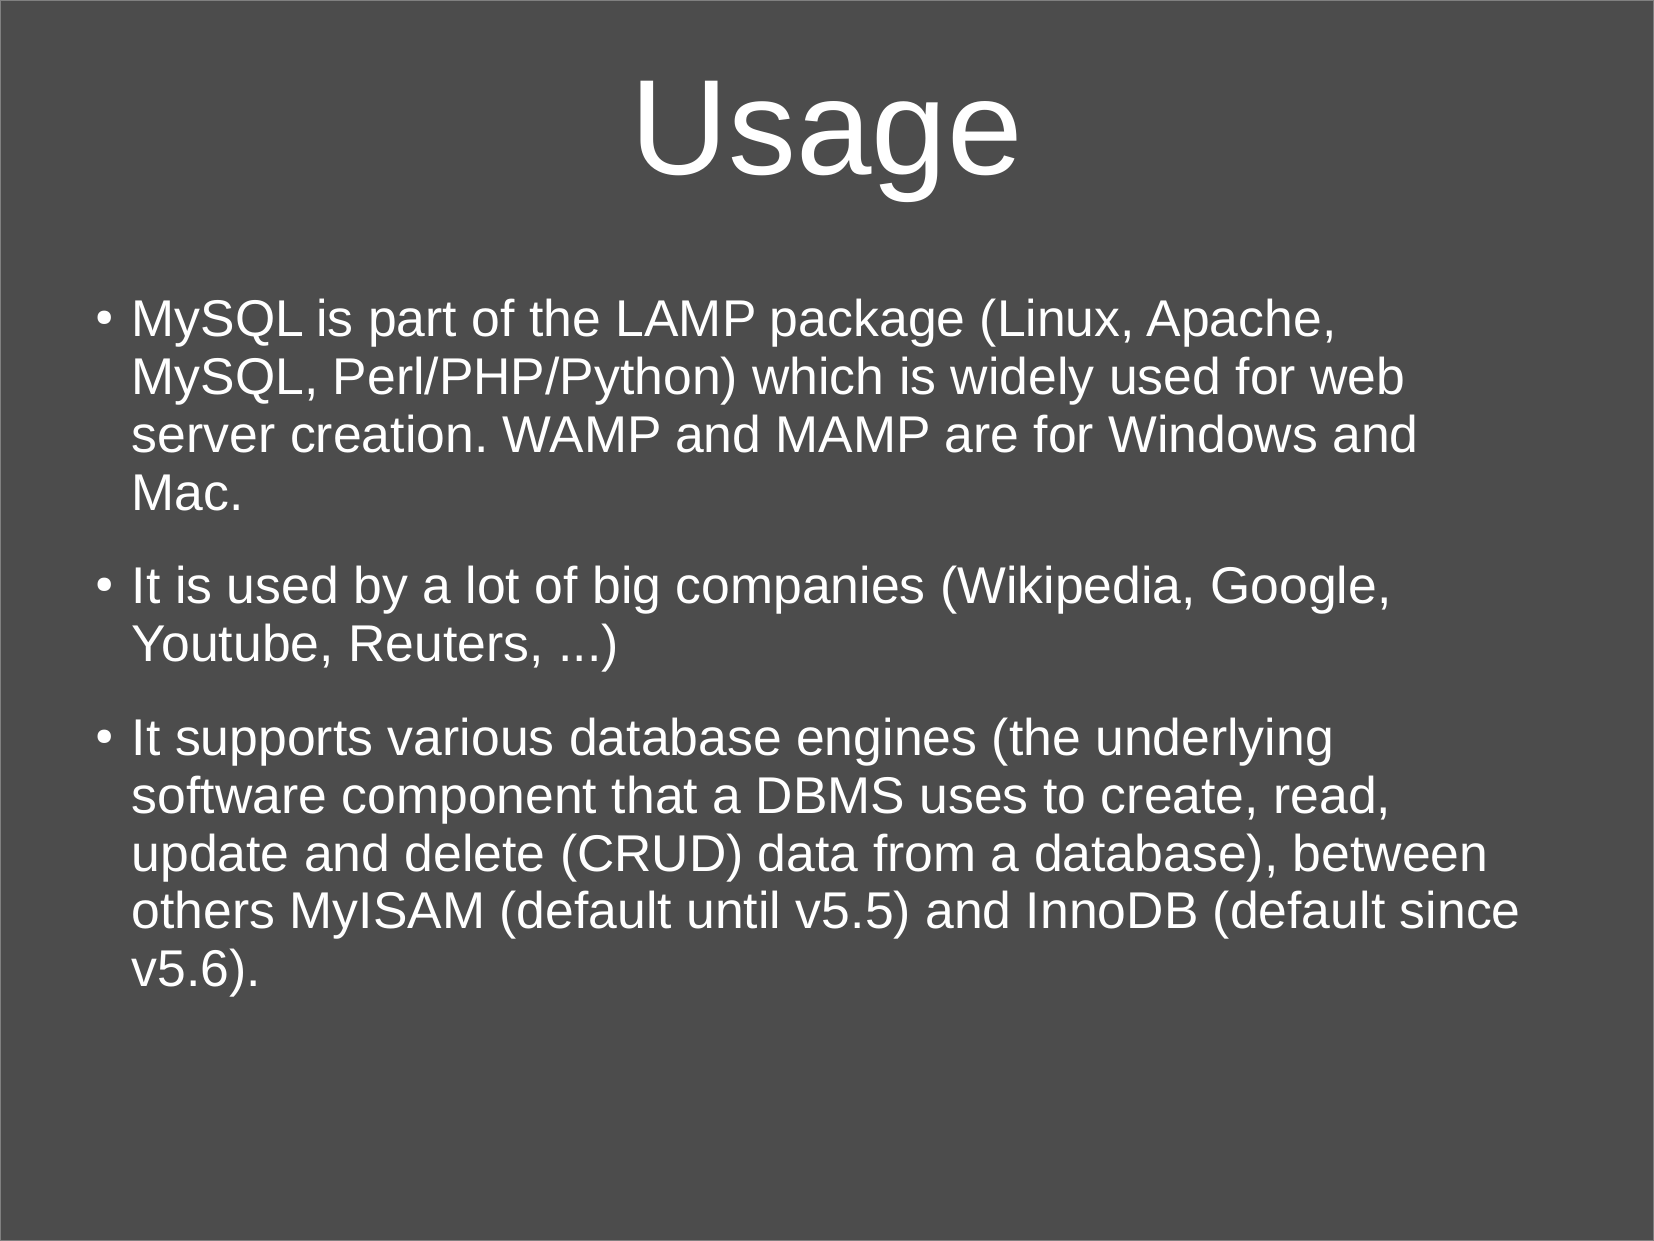

# Usage
MySQL is part of the LAMP package (Linux, Apache, MySQL, Perl/PHP/Python) which is widely used for web server creation. WAMP and MAMP are for Windows and Mac.
It is used by a lot of big companies (Wikipedia, Google, Youtube, Reuters, ...)
It supports various database engines (the underlying software component that a DBMS uses to create, read, update and delete (CRUD) data from a database), between others MyISAM (default until v5.5) and InnoDB (default since v5.6).